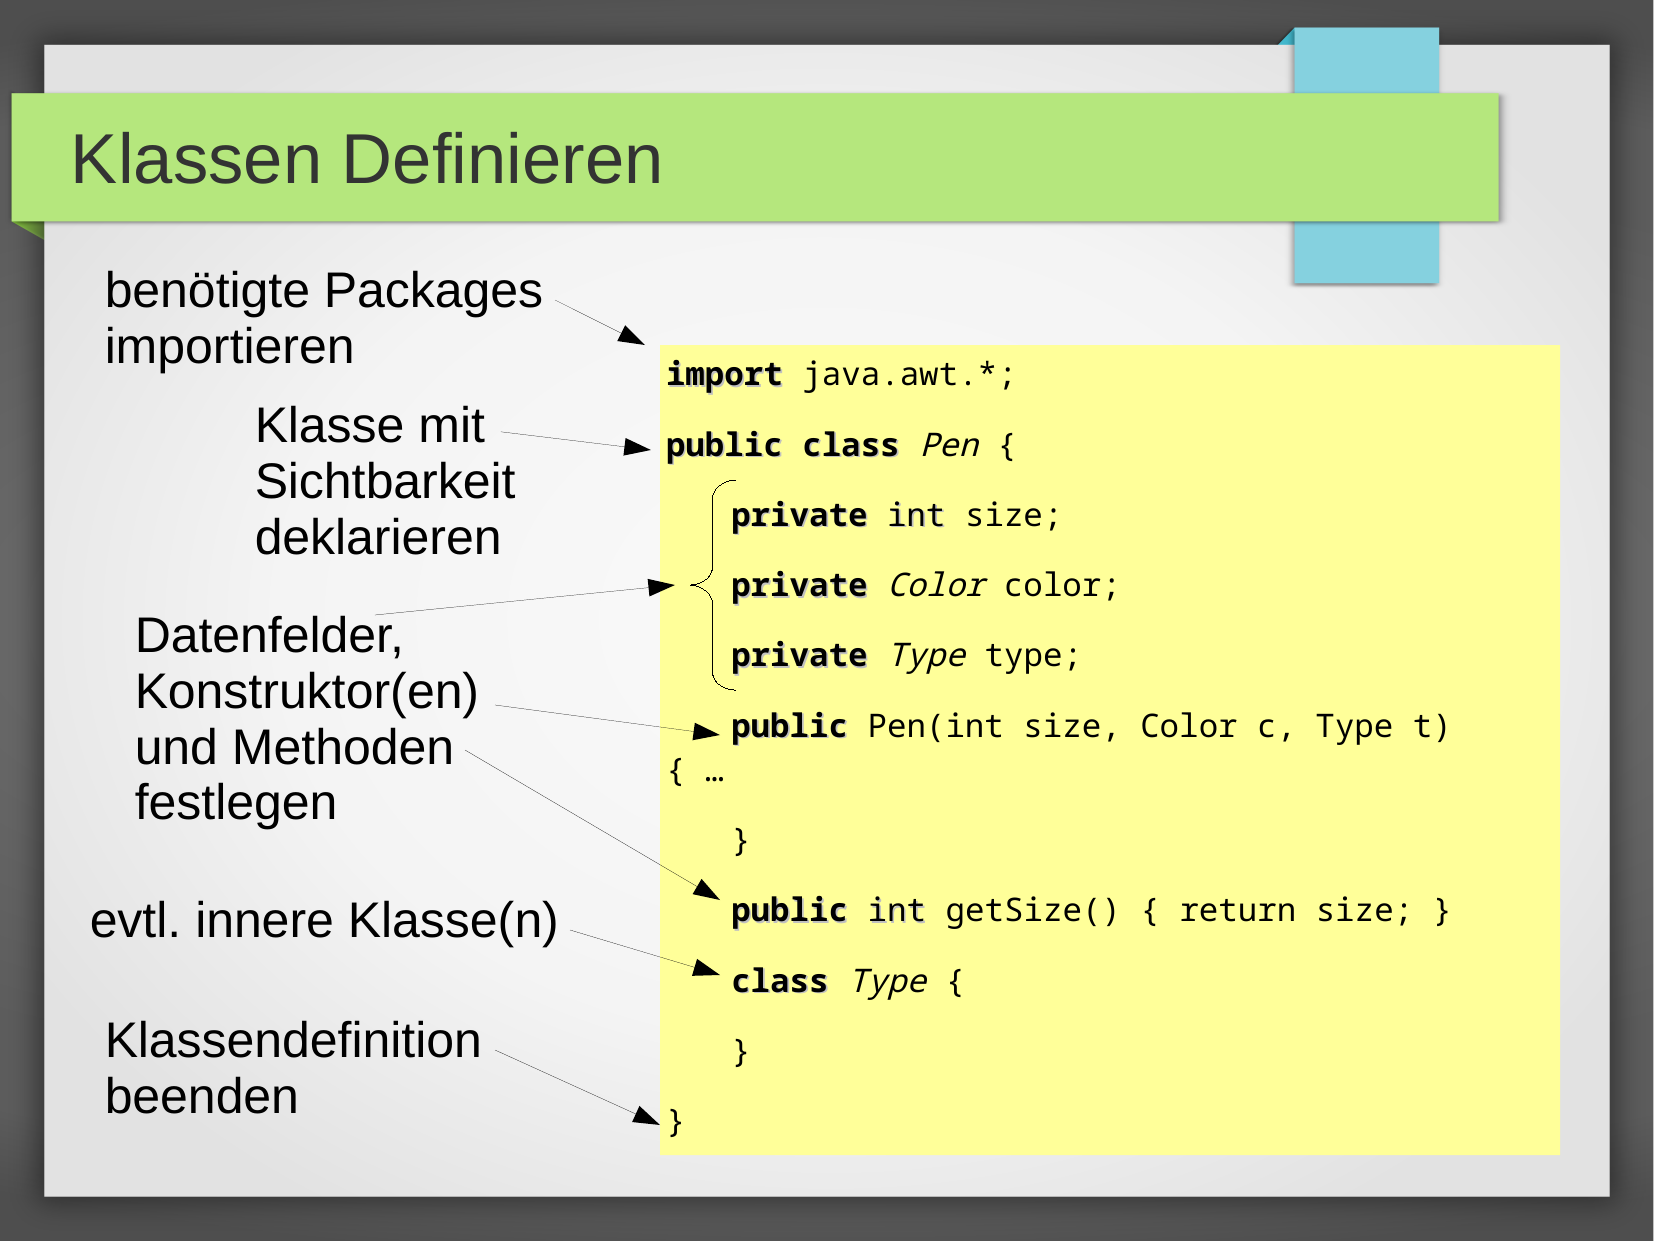

# Klassen Definieren
benötigte Packages importieren
import java.awt.*;
public class Pen {
 	private int size;
 	private Color color;
 	private Type type;
 	public Pen(int size, Color c, Type t) 	{ …
 	}
 	public int getSize() { return size; }
 	class Type {
 	}
}
Klasse mit Sichtbarkeit deklarieren
Datenfelder, Konstruktor(en) und Methoden festlegen
evtl. innere Klasse(n)
Klassendefinition beenden